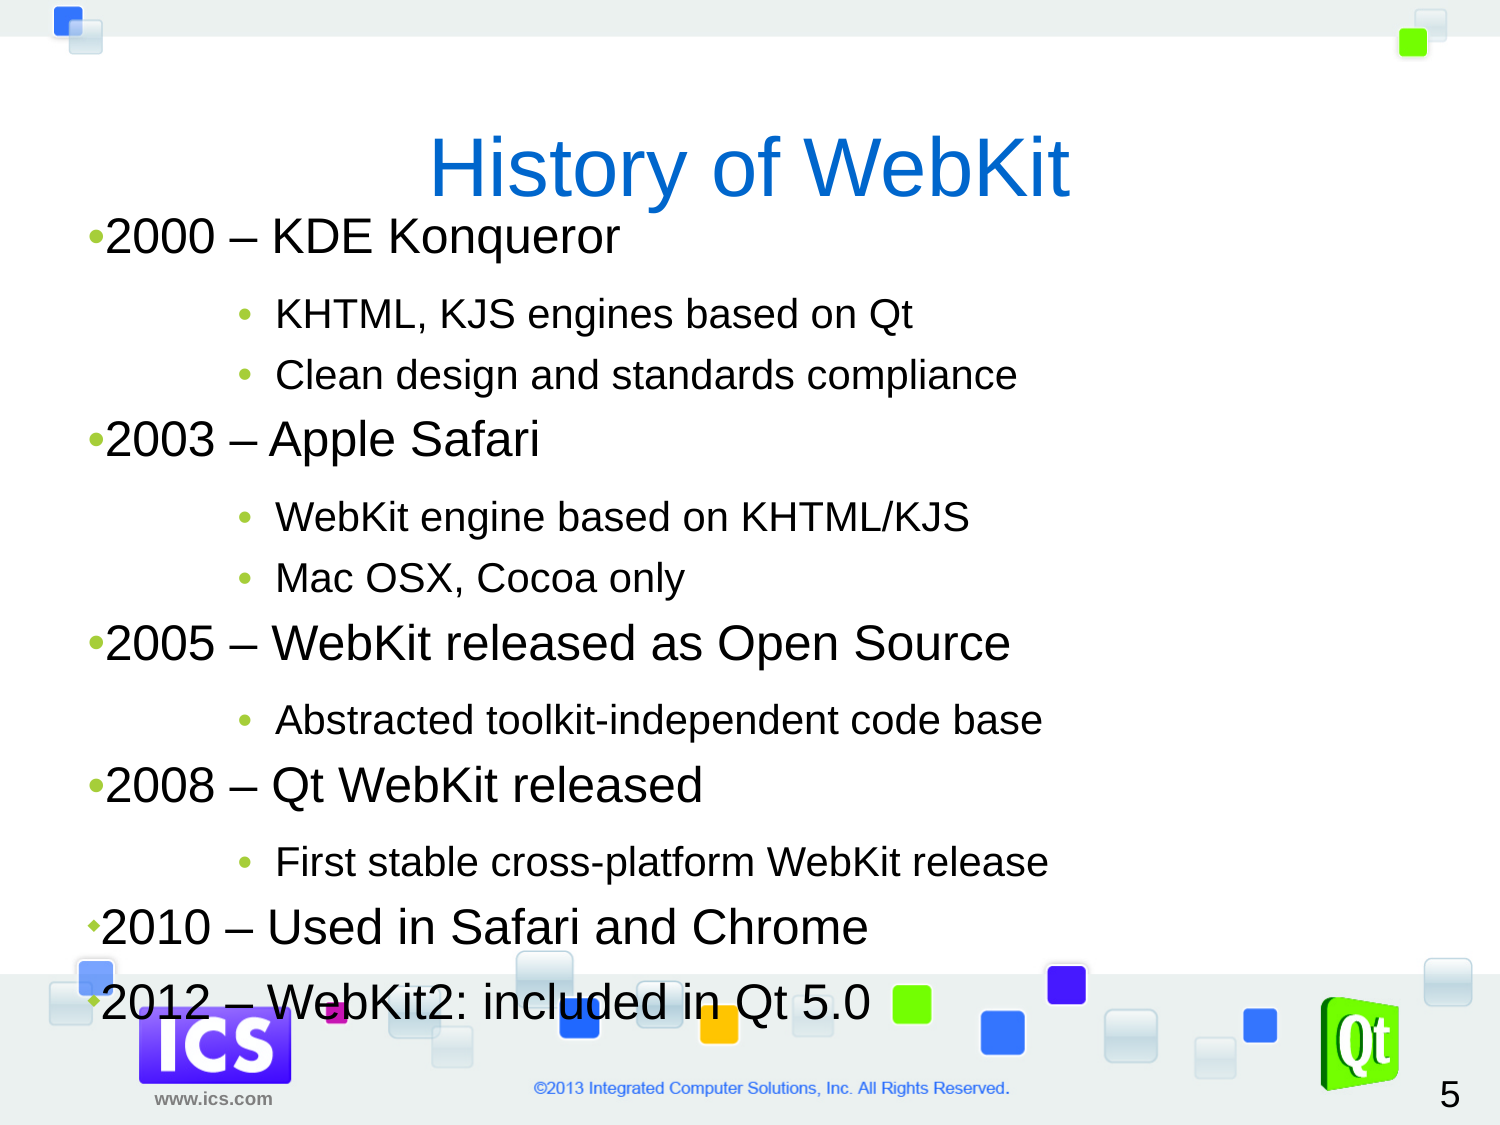

# History of WebKit
2000 – KDE Konqueror
KHTML, KJS engines based on Qt
Clean design and standards compliance
2003 – Apple Safari
WebKit engine based on KHTML/KJS
Mac OSX, Cocoa only
2005 – WebKit released as Open Source
Abstracted toolkit-independent code base
2008 – Qt WebKit released
First stable cross-platform WebKit release
2010 – Used in Safari and Chrome
2012 – WebKit2: included in Qt 5.0